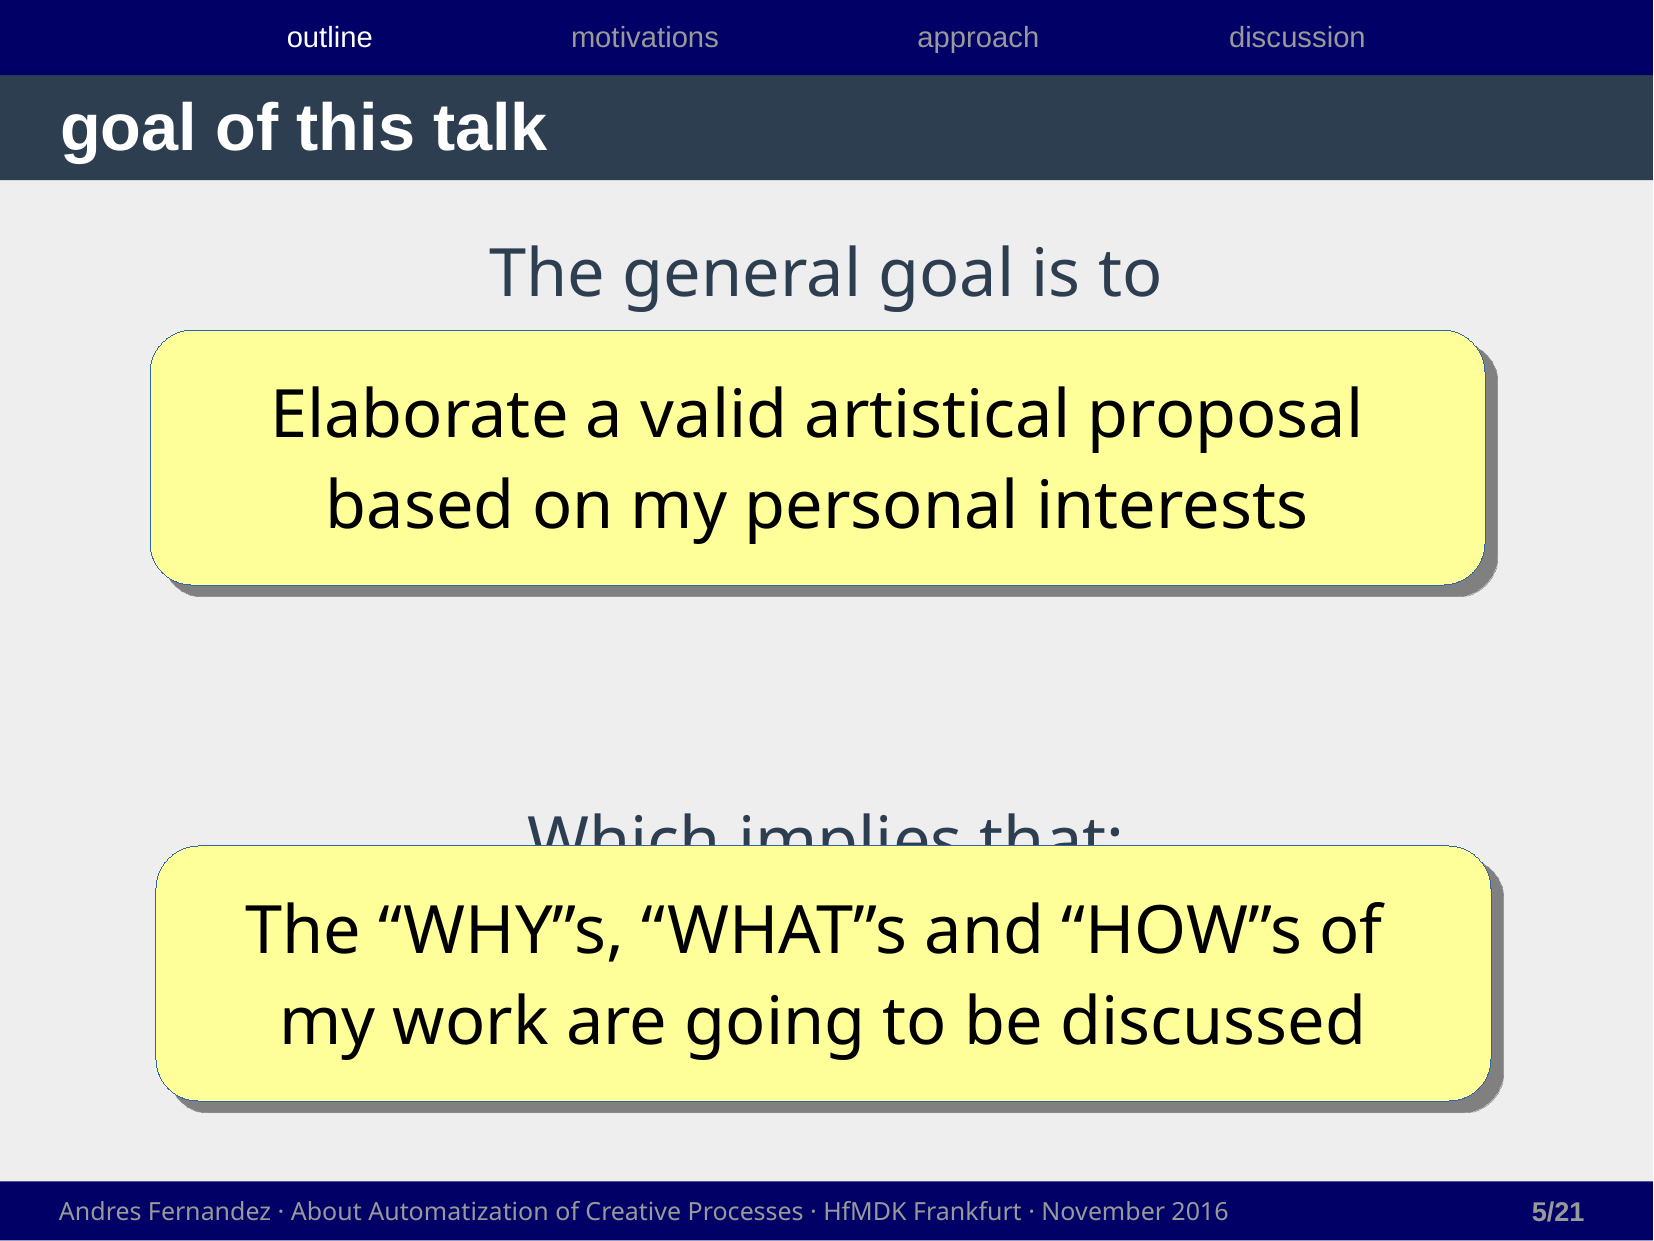

outline motivations approach discussion
# goal of this talk
The general goal is to
Which implies that:
Elaborate a valid artistical proposal
based on my personal interests
The “WHY”s, “WHAT”s and “HOW”s of
my work are going to be discussed